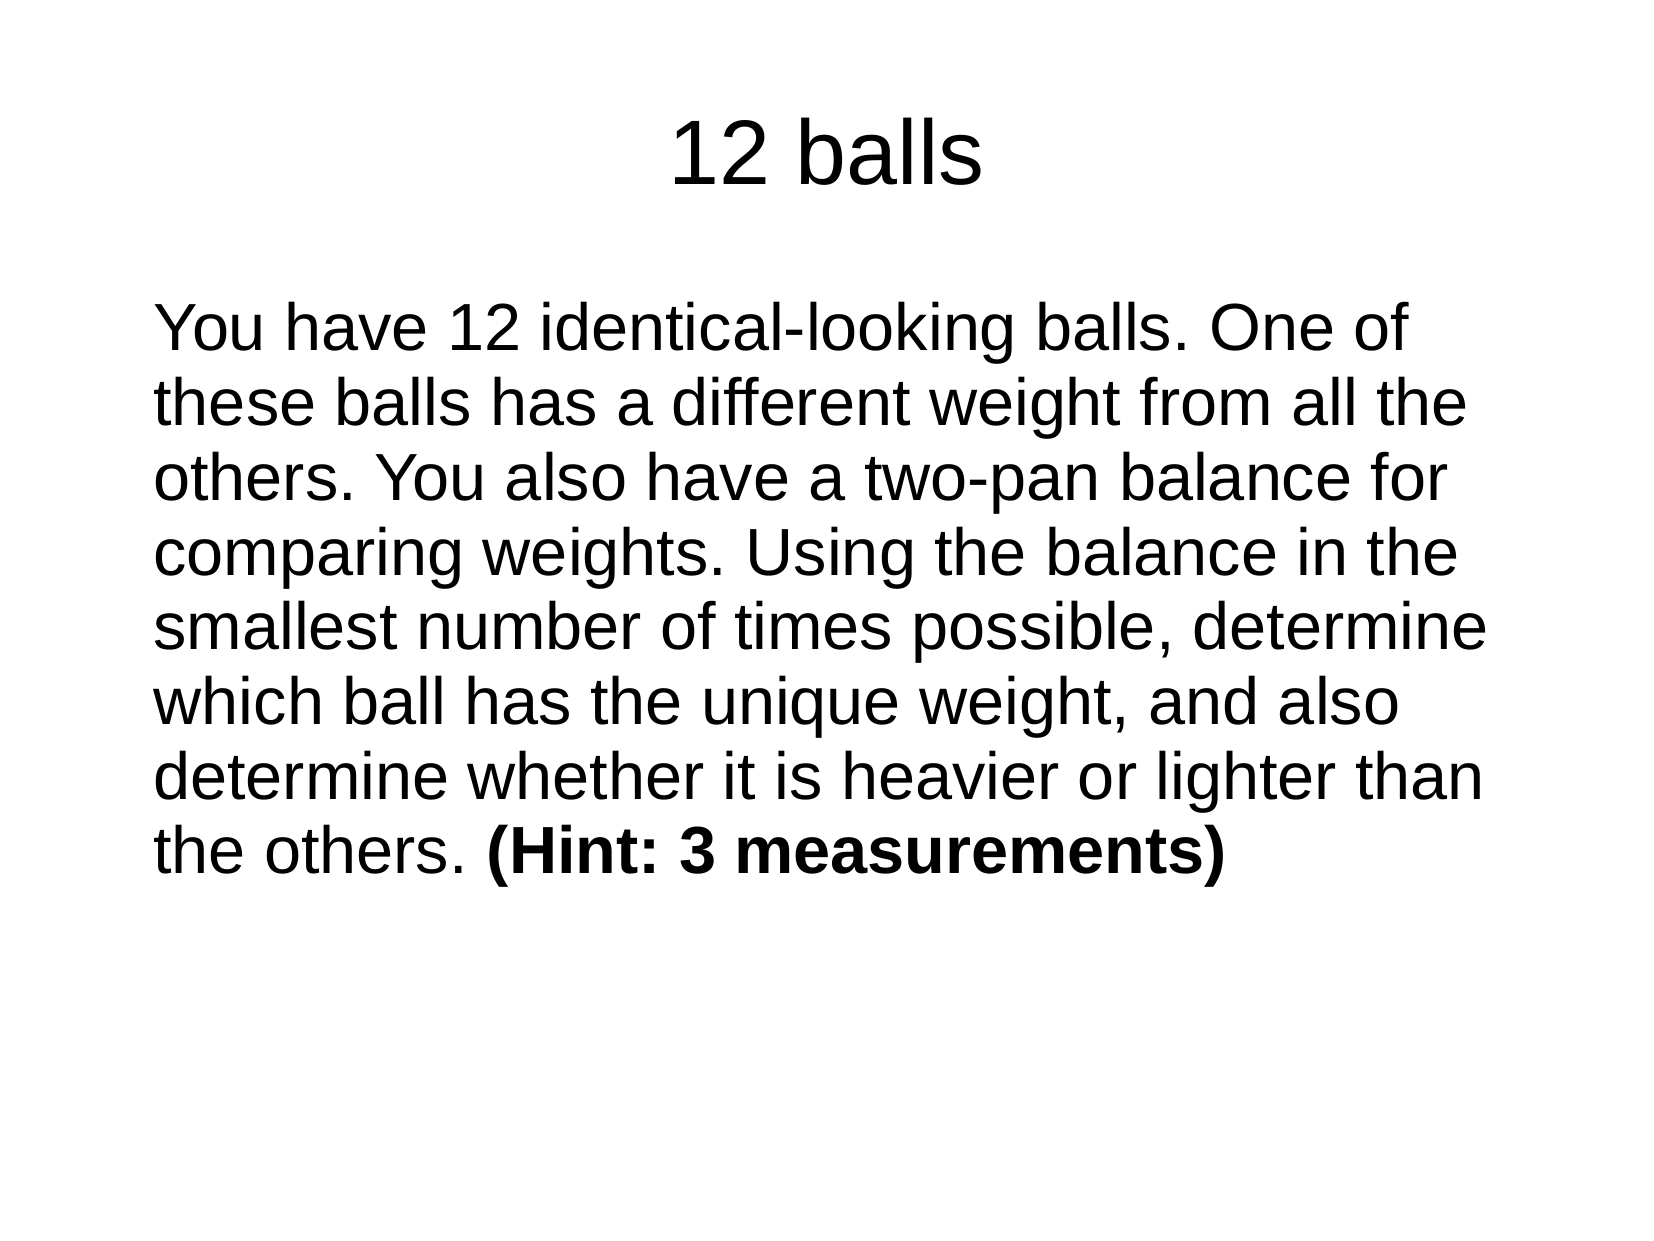

# 12 balls
You have 12 identical-looking balls. One of these balls has a different weight from all the others. You also have a two-pan balance for comparing weights. Using the balance in the smallest number of times possible, determine which ball has the unique weight, and also determine whether it is heavier or lighter than the others. (Hint: 3 measurements)